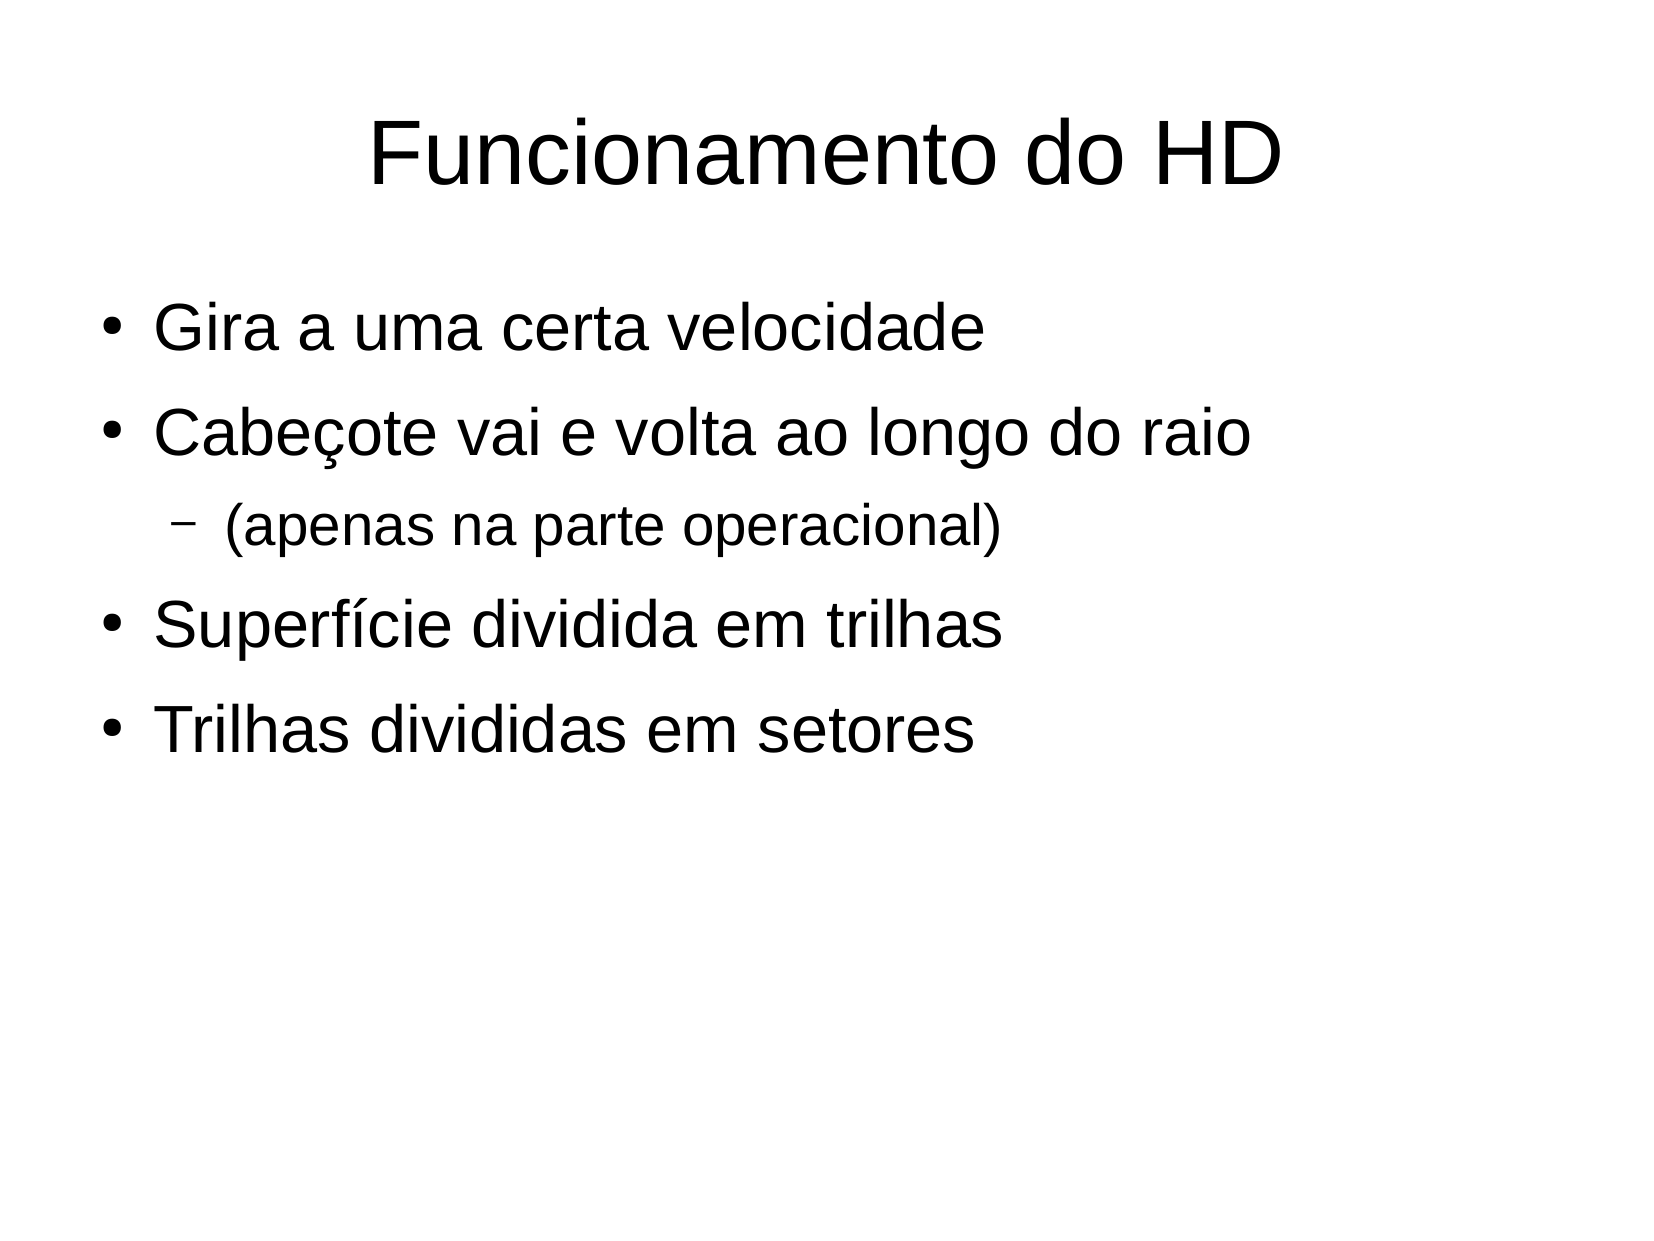

# Funcionamento do HD
Gira a uma certa velocidade
Cabeçote vai e volta ao longo do raio
(apenas na parte operacional)
Superfície dividida em trilhas
Trilhas divididas em setores